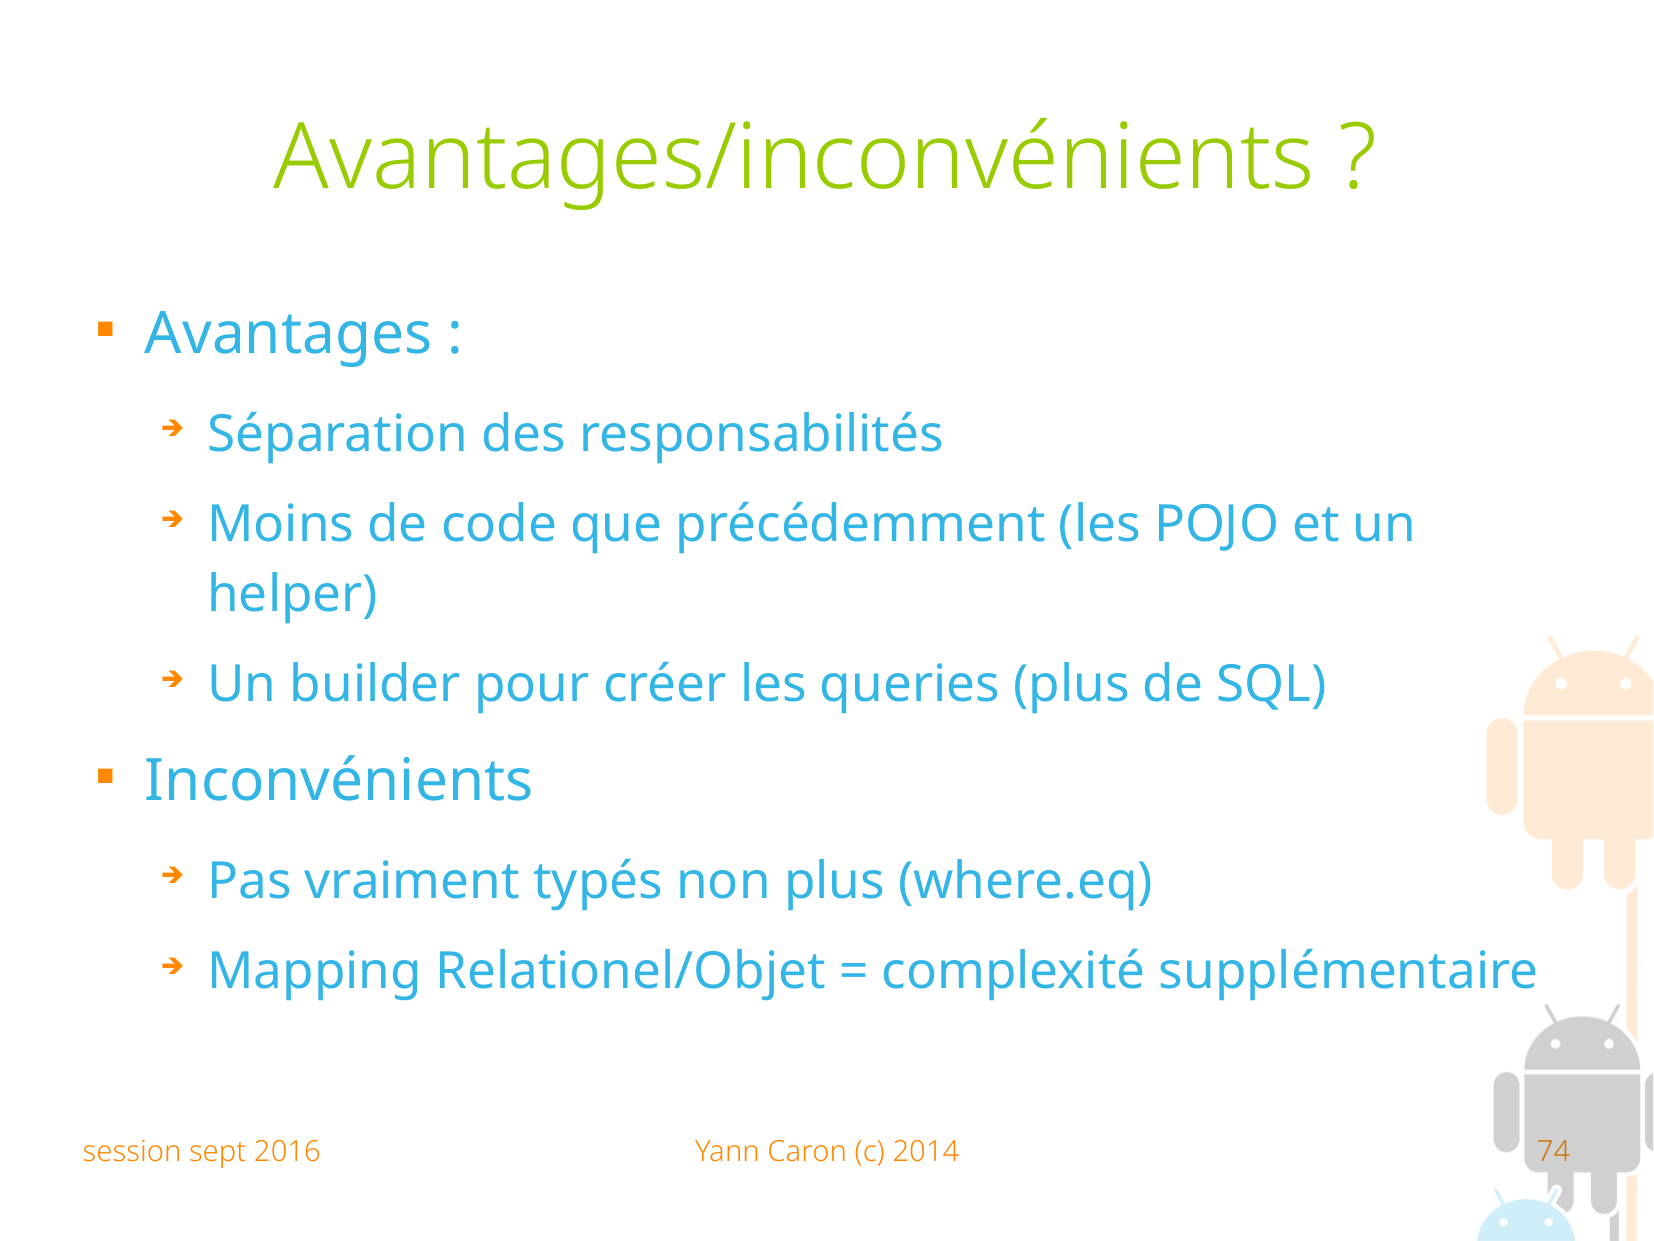

# Avantages/inconvénients ?
Avantages :
Séparation des responsabilités
Moins de code que précédemment (les POJO et un helper)
Un builder pour créer les queries (plus de SQL)
Inconvénients
Pas vraiment typés non plus (where.eq)
Mapping Relationel/Objet = complexité supplémentaire
session sept 2016
Yann Caron (c) 2014
74